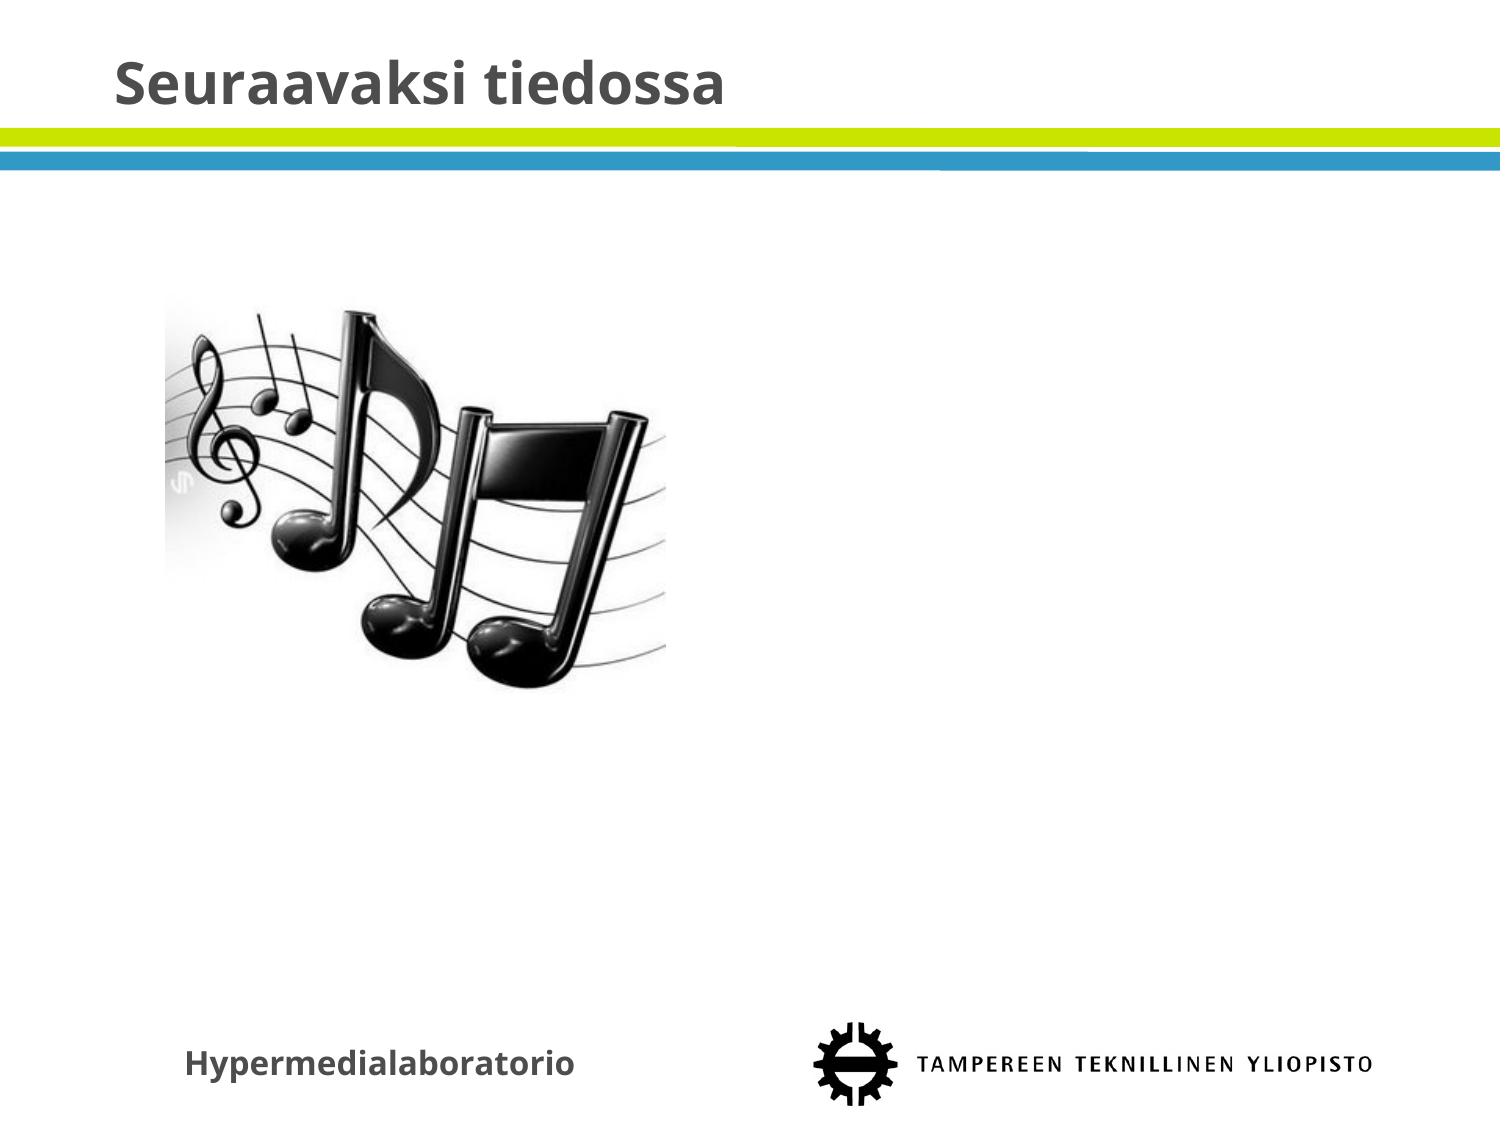

# Seuraavaksi tiedossa
| | |
| --- | --- |